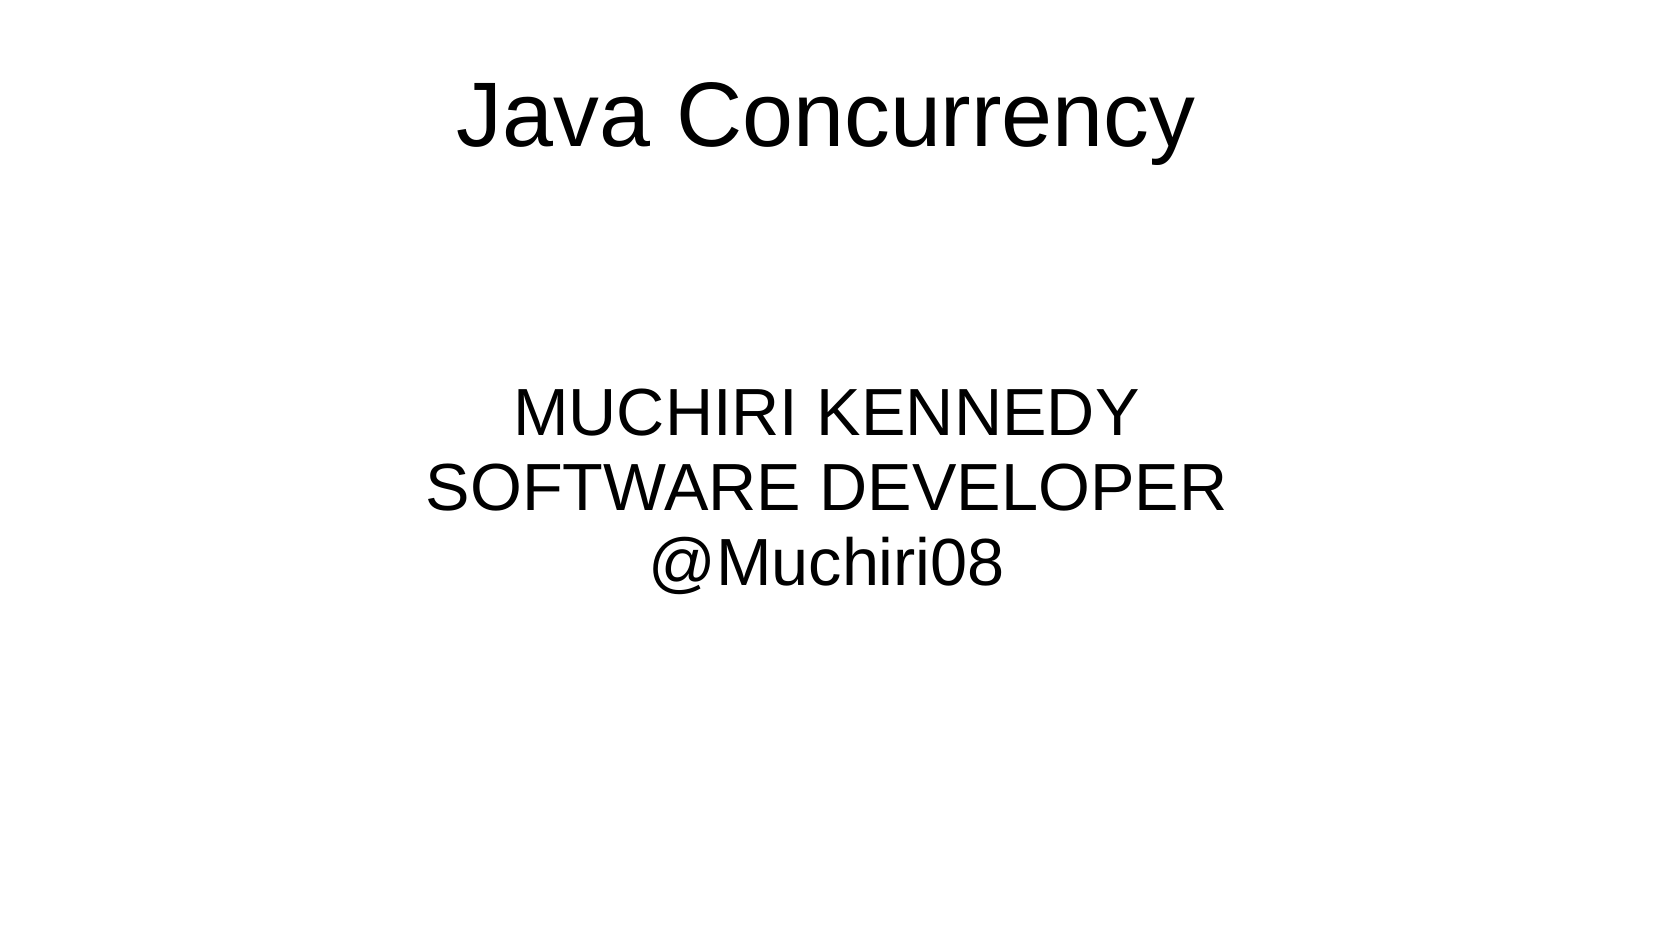

# Java Concurrency
MUCHIRI KENNEDY
SOFTWARE DEVELOPER
@Muchiri08